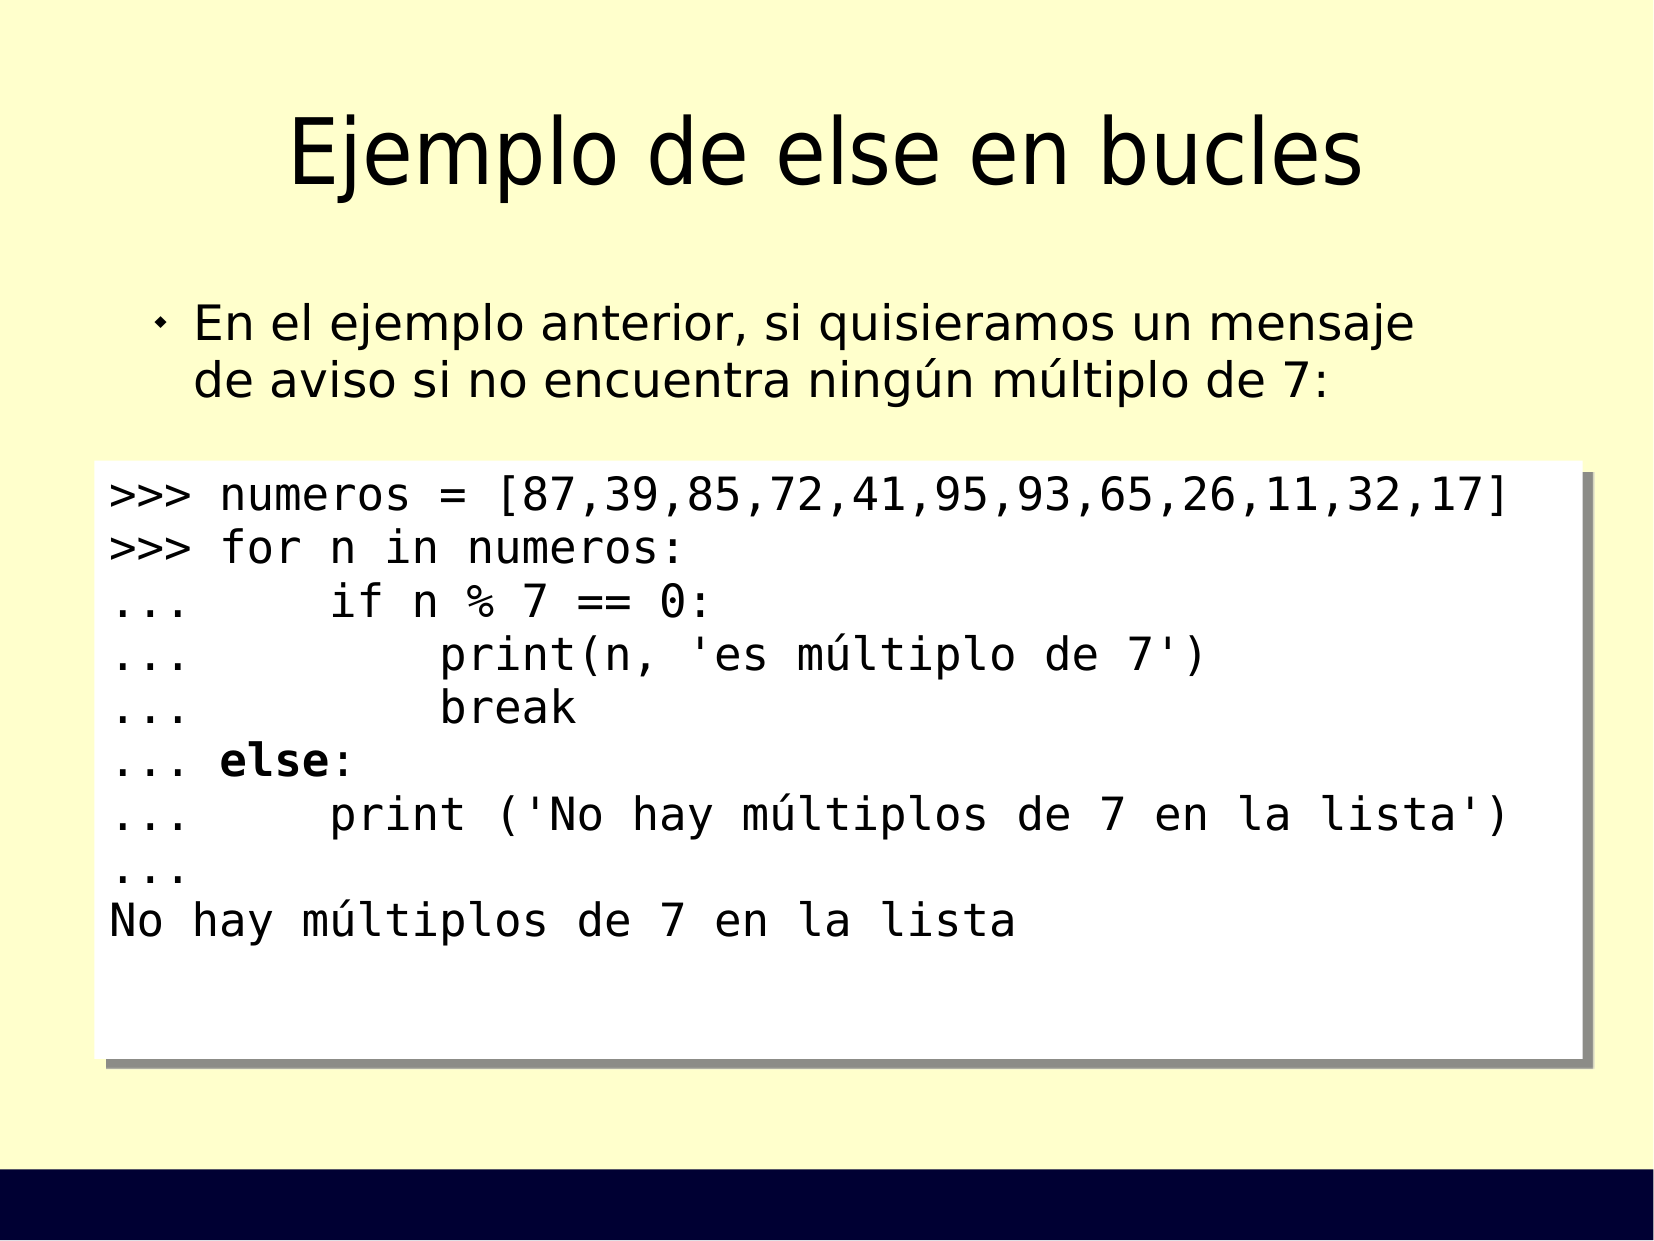

# Ejemplo de else en bucles
En el ejemplo anterior, si quisieramos un mensaje de aviso si no encuentra ningún múltiplo de 7:
>>> numeros = [87,39,85,72,41,95,93,65,26,11,32,17]
>>> for n in numeros:
... if n % 7 == 0:
... print(n, 'es múltiplo de 7')
... break
... else:
... print ('No hay múltiplos de 7 en la lista')
...
No hay múltiplos de 7 en la lista